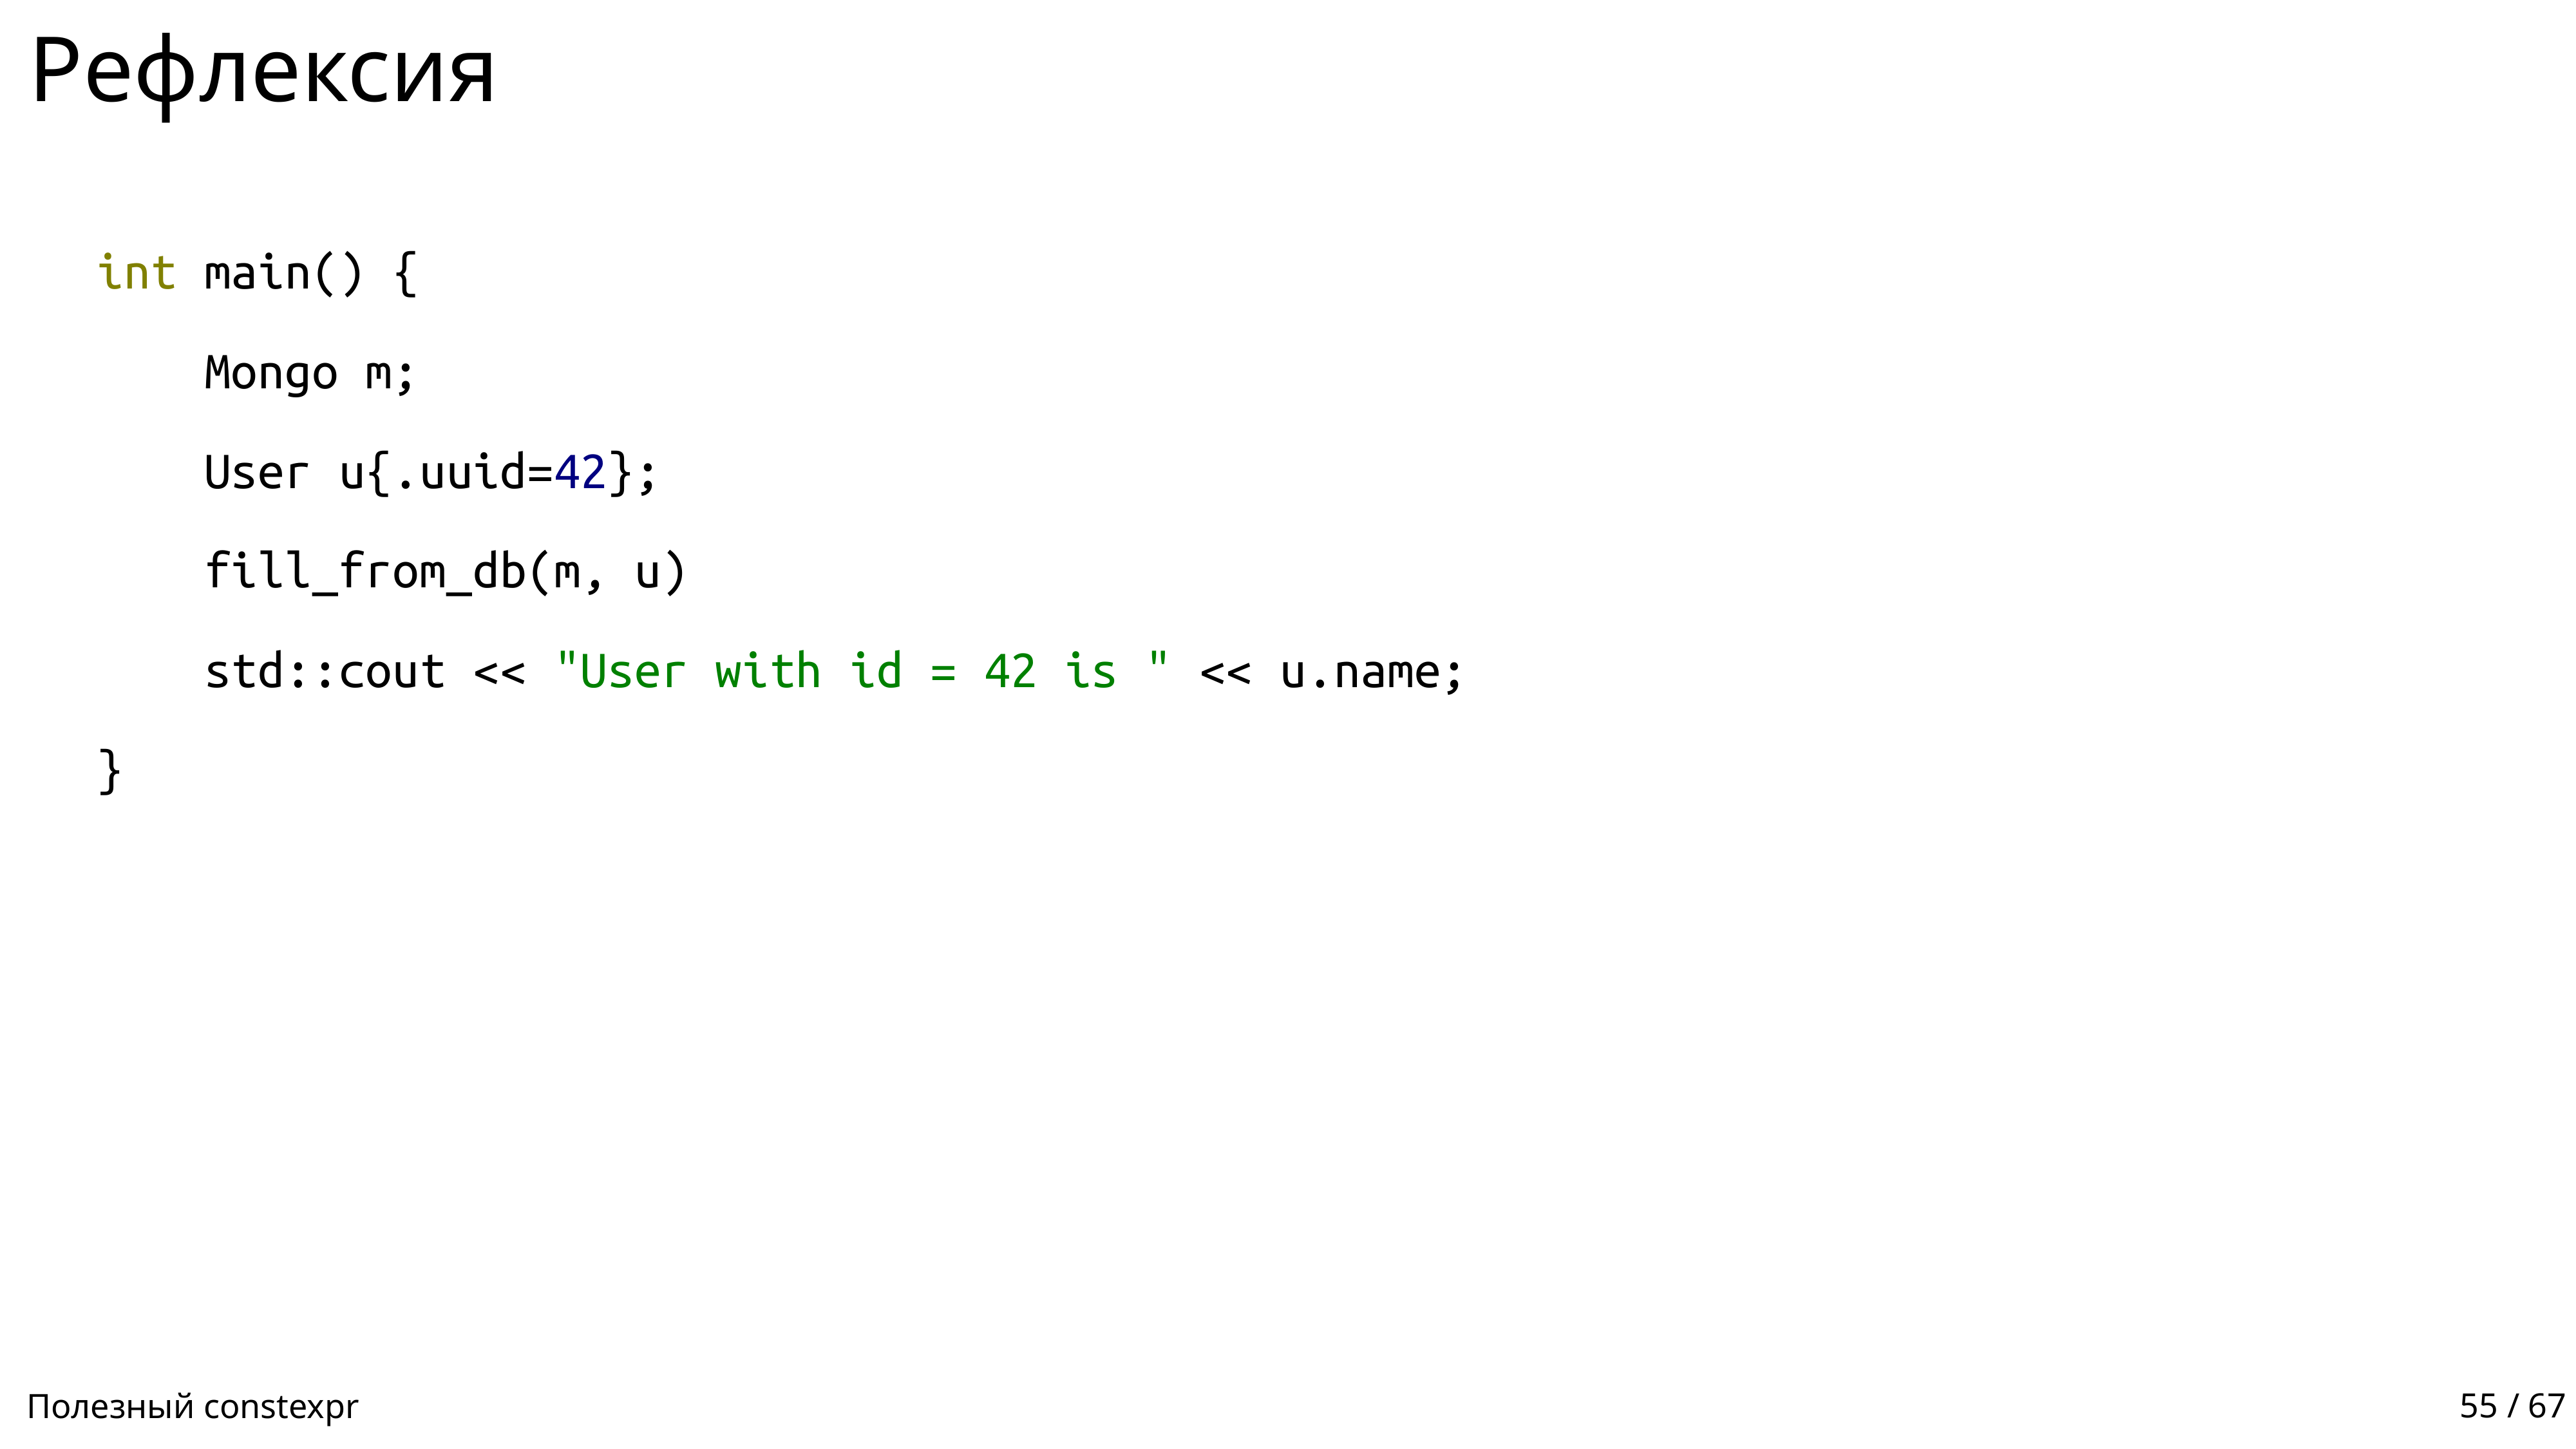

# Рефлексия
int main() {
 Mongo m;
 User u{.uuid=42};
 fill_from_db(m, u)
 std::cout << "User with id = 42 is " << u.name;
}
Полезный constexpr